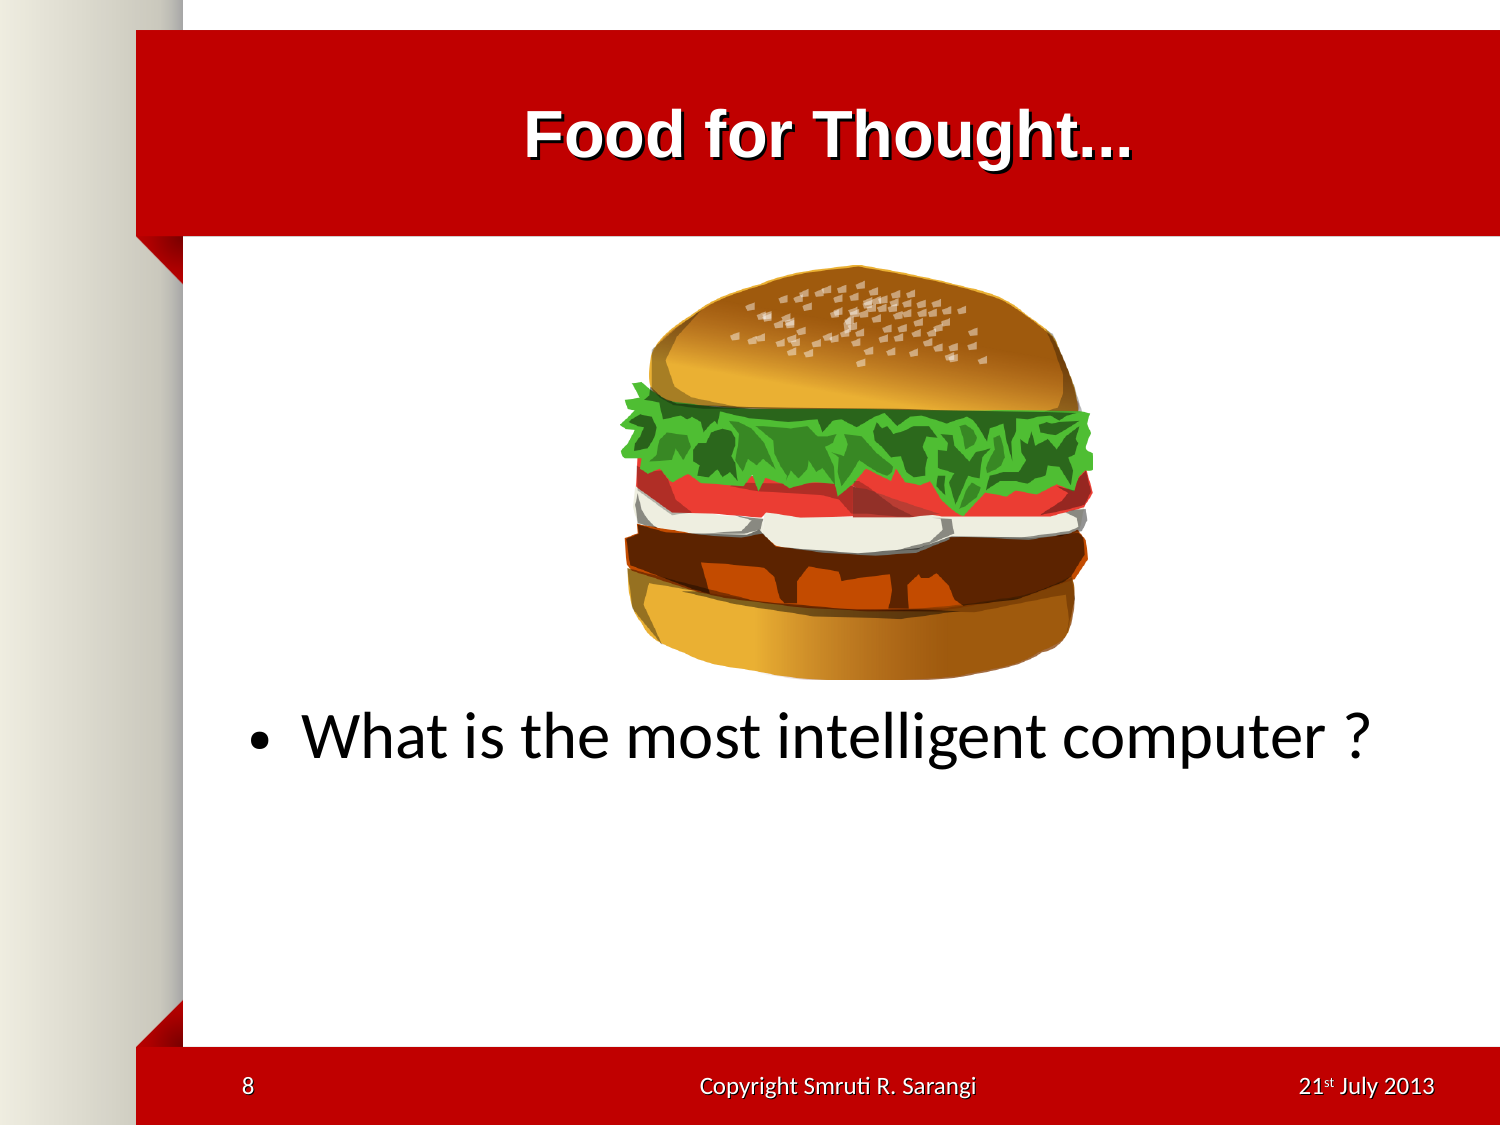

# Food for Thought...
What is the most intelligent computer ?
8
Your date here